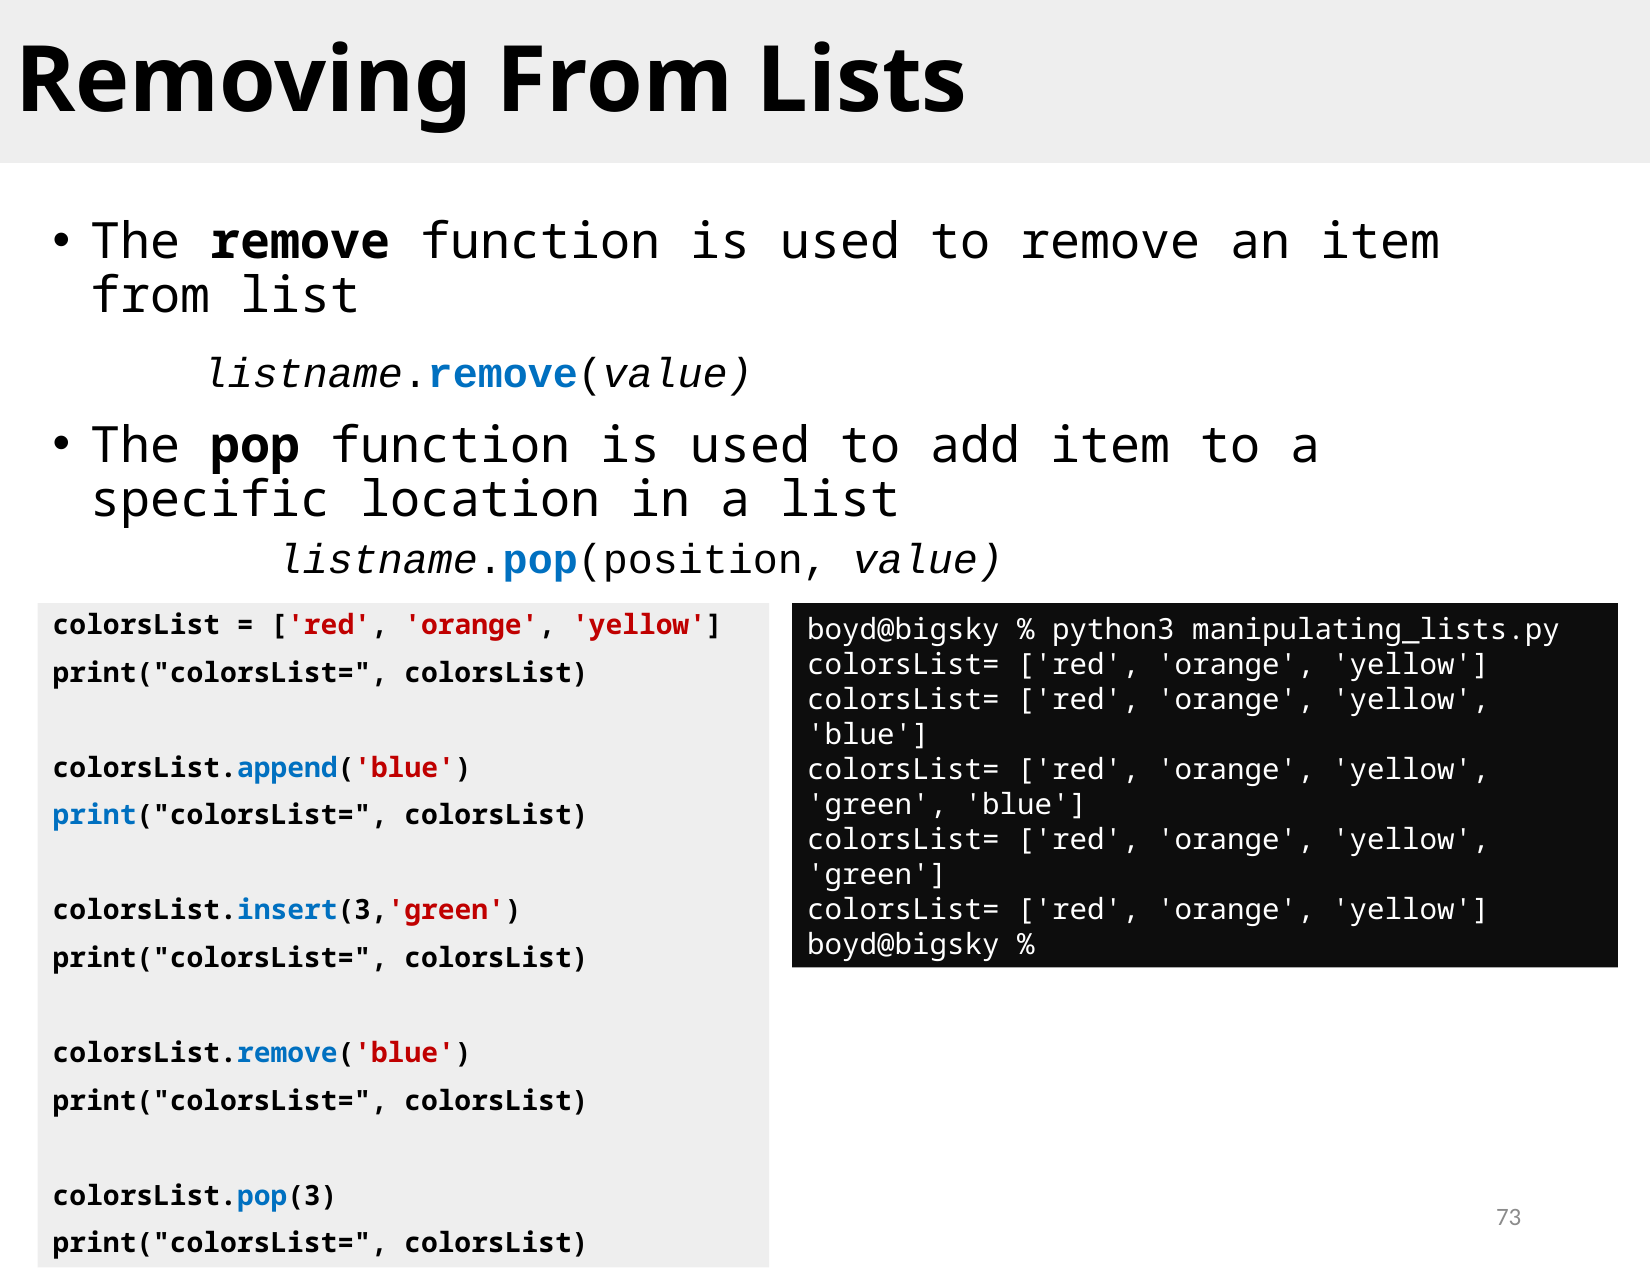

# Removing From Lists
The remove function is used to remove an item from list
	listname.remove(value)
The pop function is used to add item to a specific location in a list
	listname.pop(position, value)
colorsList = ['red', 'orange', 'yellow']
print("colorsList=", colorsList)
colorsList.append('blue')
print("colorsList=", colorsList)
colorsList.insert(3,'green')
print("colorsList=", colorsList)
colorsList.remove('blue')
print("colorsList=", colorsList)
colorsList.pop(3)
print("colorsList=", colorsList)
boyd@bigsky % python3 manipulating_lists.py
colorsList= ['red', 'orange', 'yellow']
colorsList= ['red', 'orange', 'yellow', 'blue']
colorsList= ['red', 'orange', 'yellow', 'green', 'blue']
colorsList= ['red', 'orange', 'yellow', 'green']
colorsList= ['red', 'orange', 'yellow']
boyd@bigsky %
73